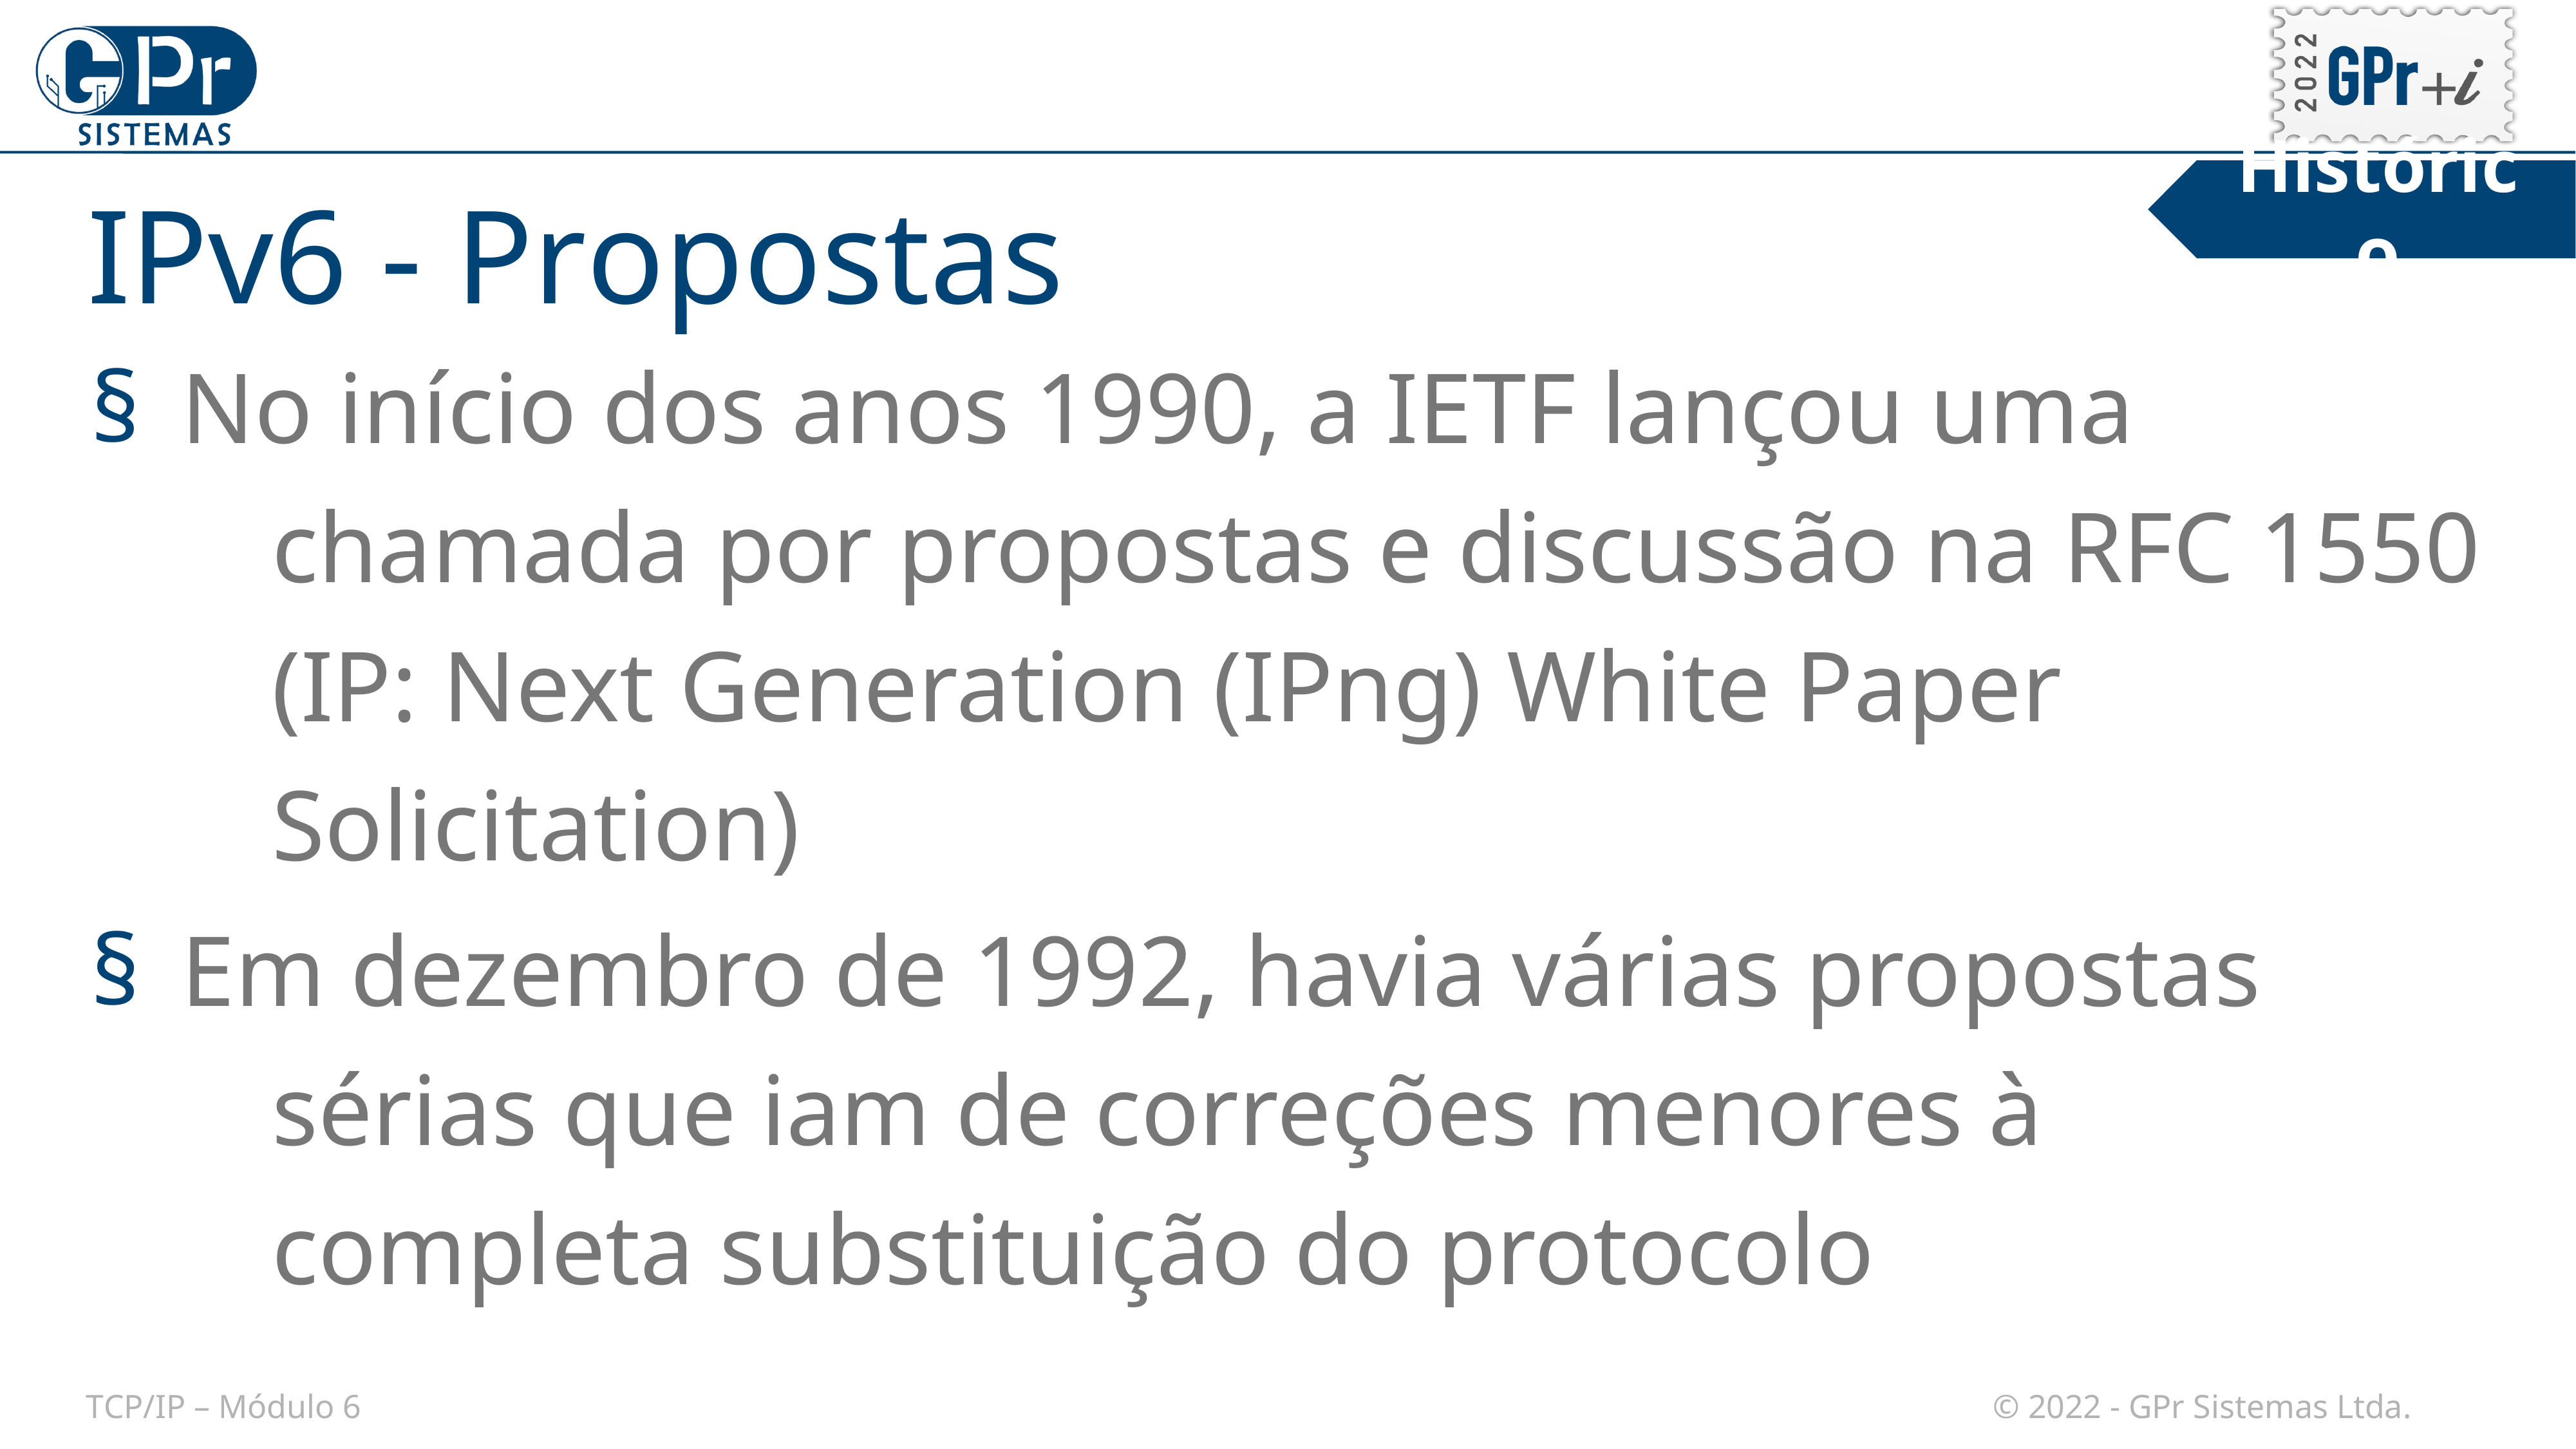

Histórico
IPv6 - Propostas
# No inı́cio dos anos 1990, a IETF lançou uma chamada por propostas e discussão na RFC 1550 (IP: Next Generation (IPng) White Paper Solicitation)
Em dezembro de 1992, havia várias propostas sérias que iam de correções menores à completa substituição do protocolo